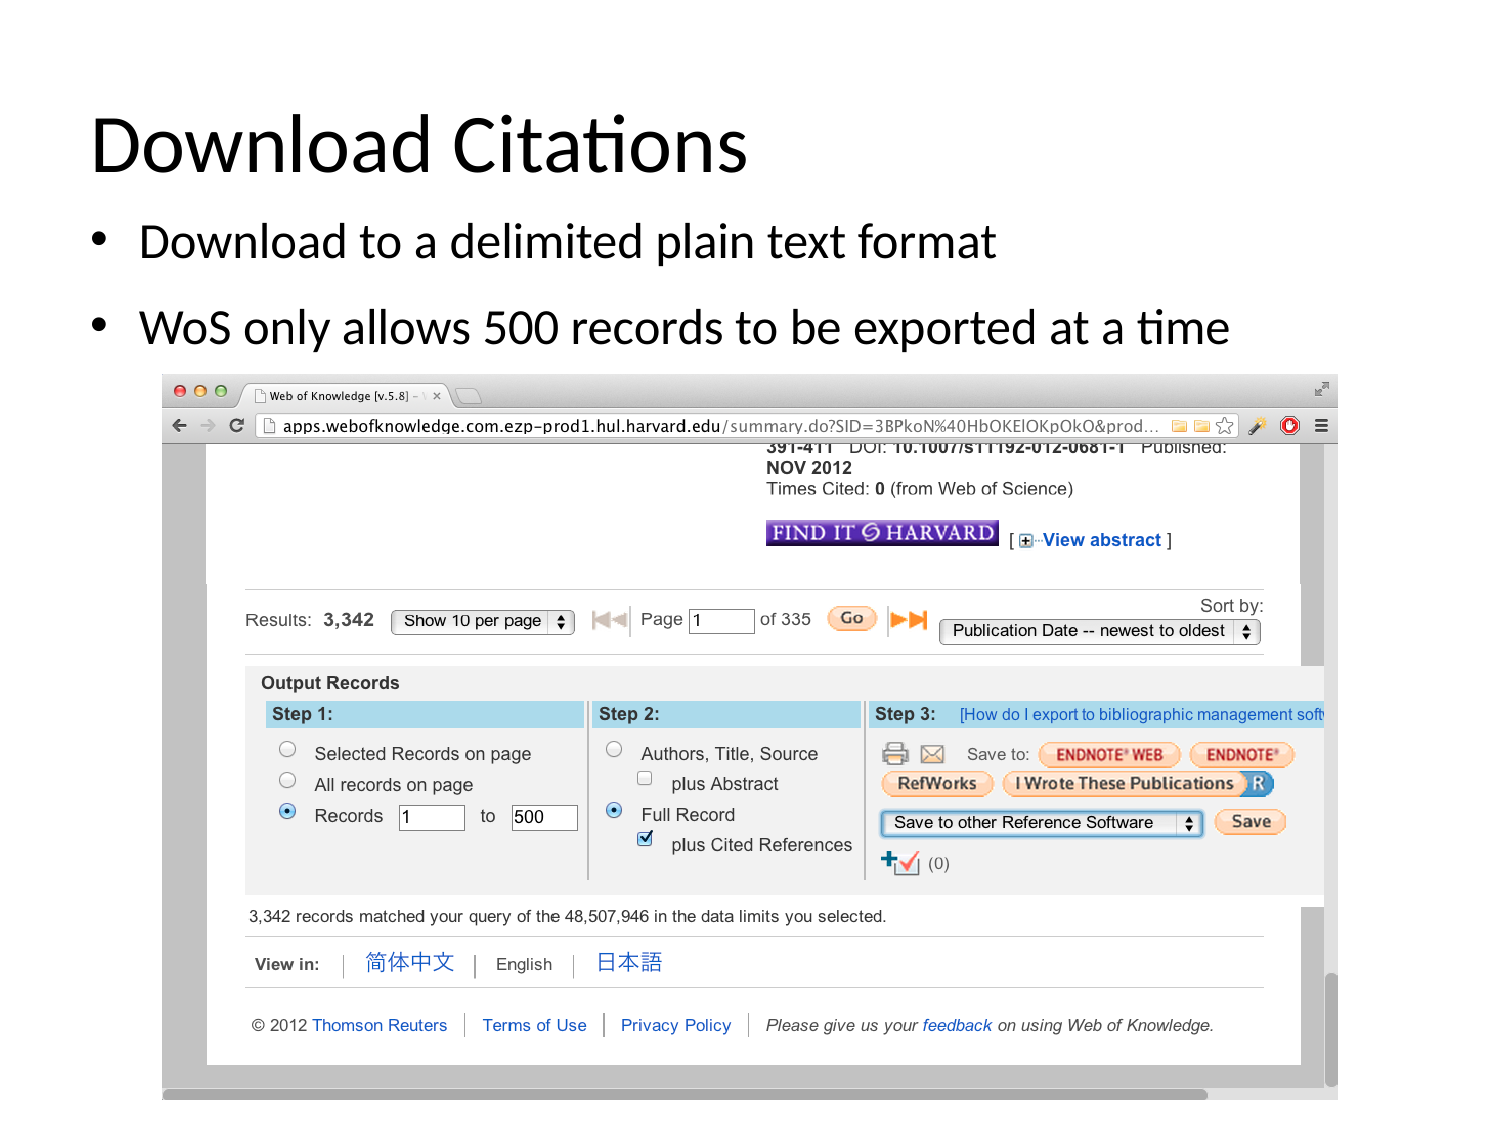

# Download Citations
Download to a delimited plain text format
WoS only allows 500 records to be exported at a time